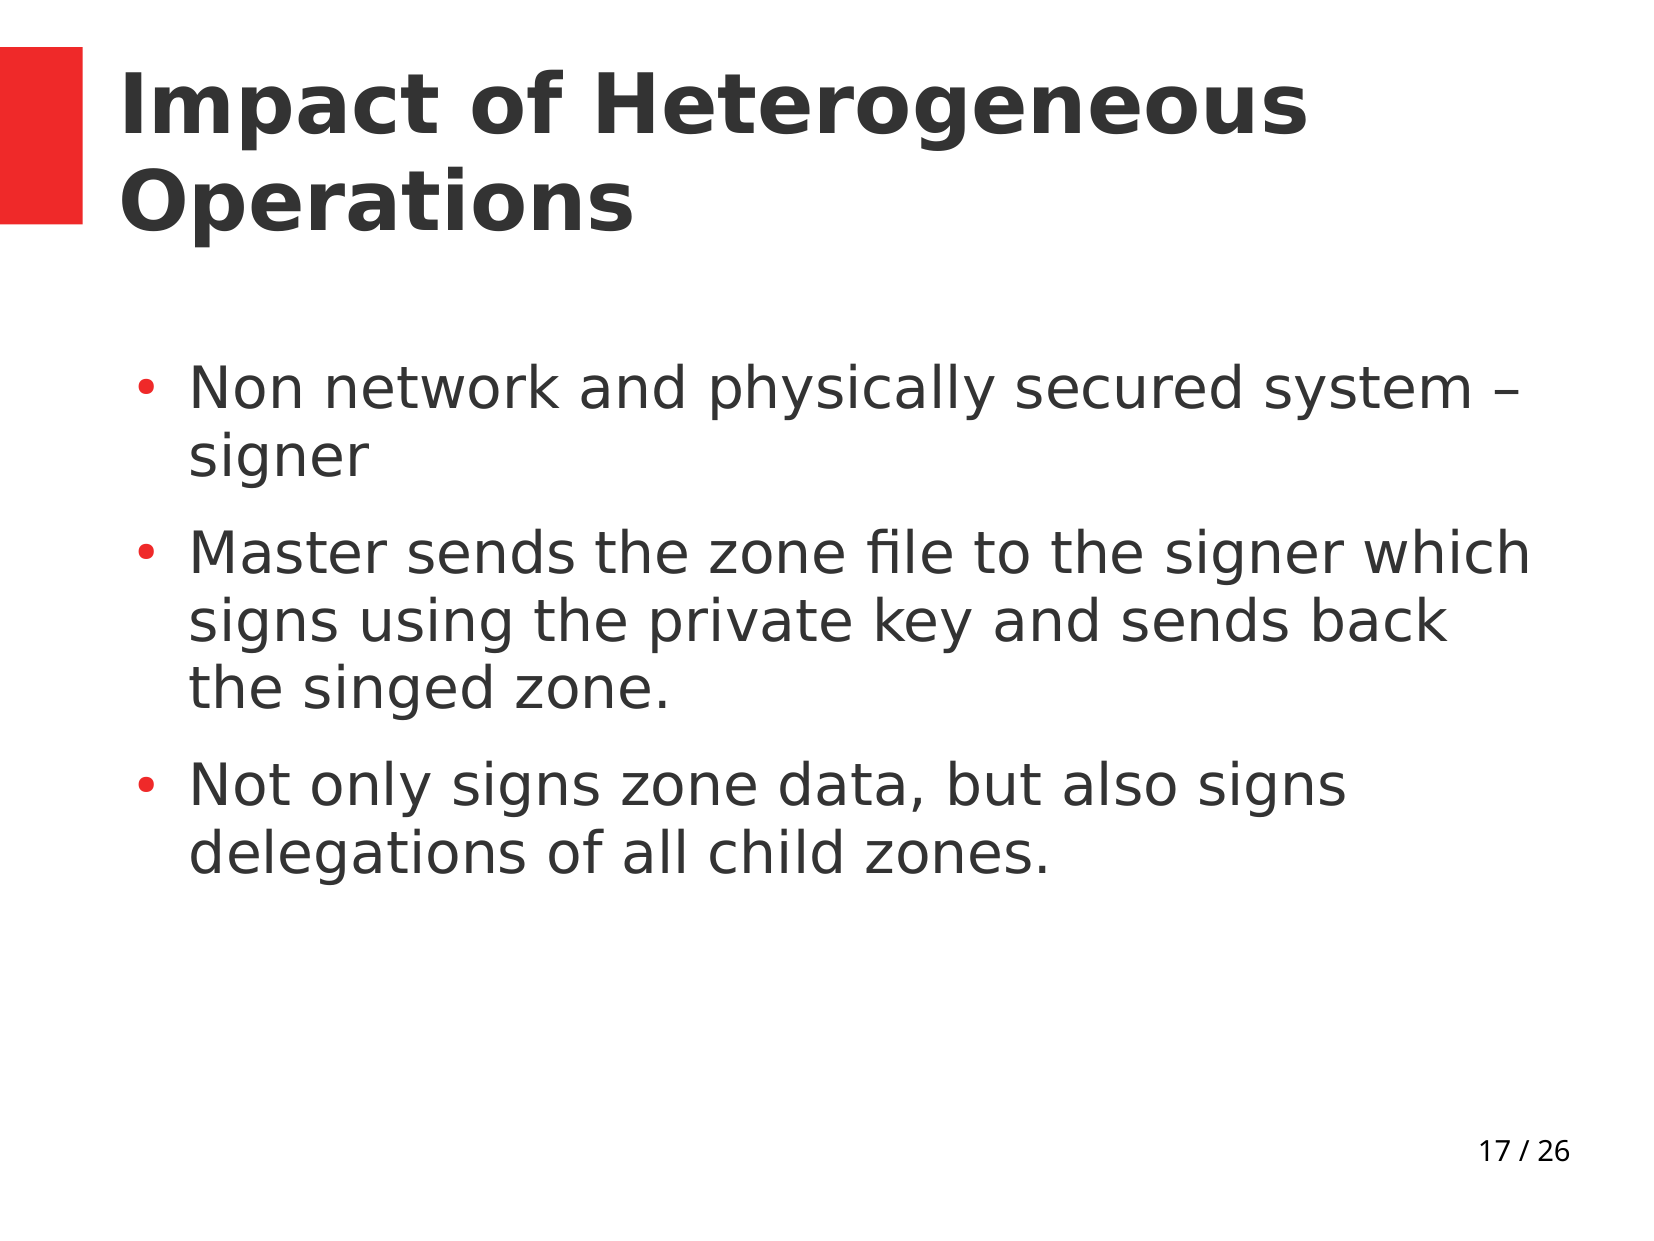

# Impact of Heterogeneous Operations
Non network and physically secured system – signer
Master sends the zone file to the signer which signs using the private key and sends back the singed zone.
Not only signs zone data, but also signs delegations of all child zones.
17